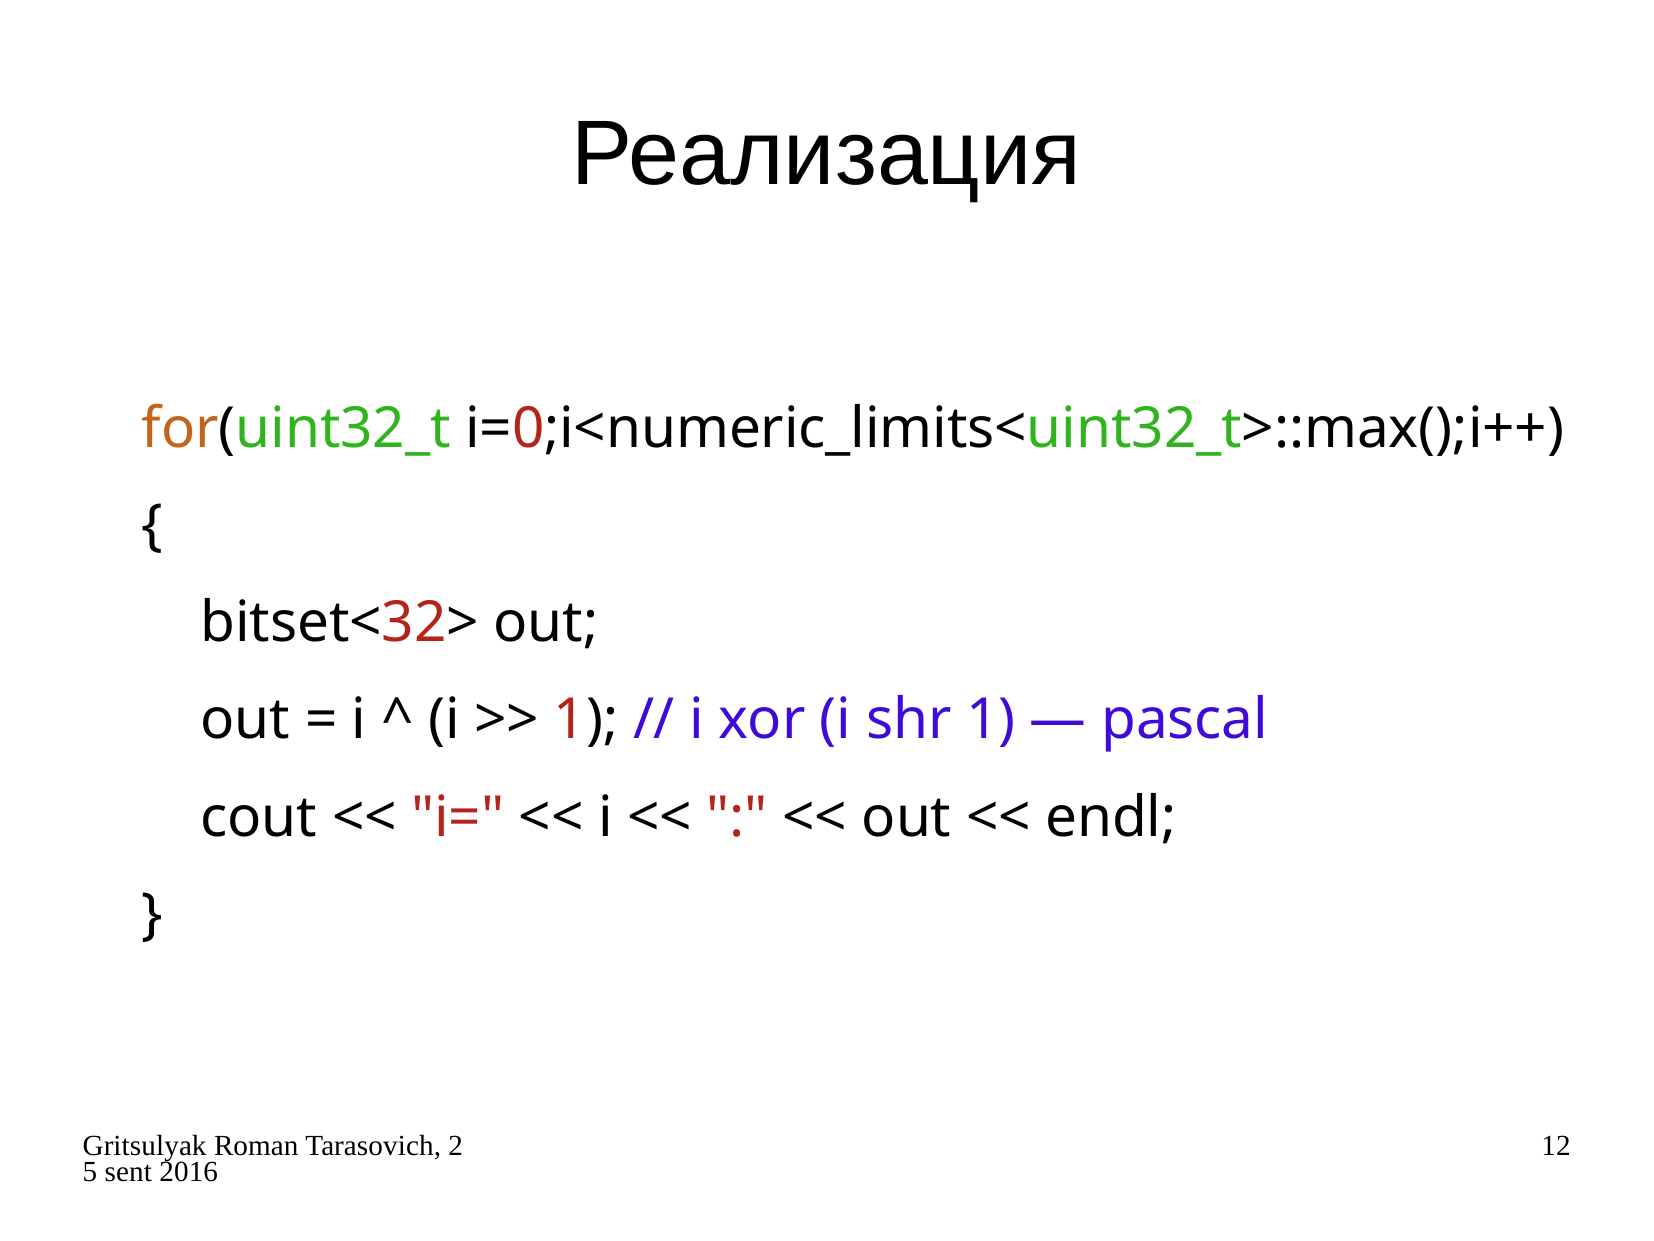

# Реализация
 for(uint32_t i=0;i<numeric_limits<uint32_t>::max();i++)
 {
 bitset<32> out;
 out = i ^ (i >> 1); // i xor (i shr 1) — pascal
 cout << "i=" << i << ":" << out << endl;
 }
Gritsulyak Roman Tarasovich, 25 sent 2016
12